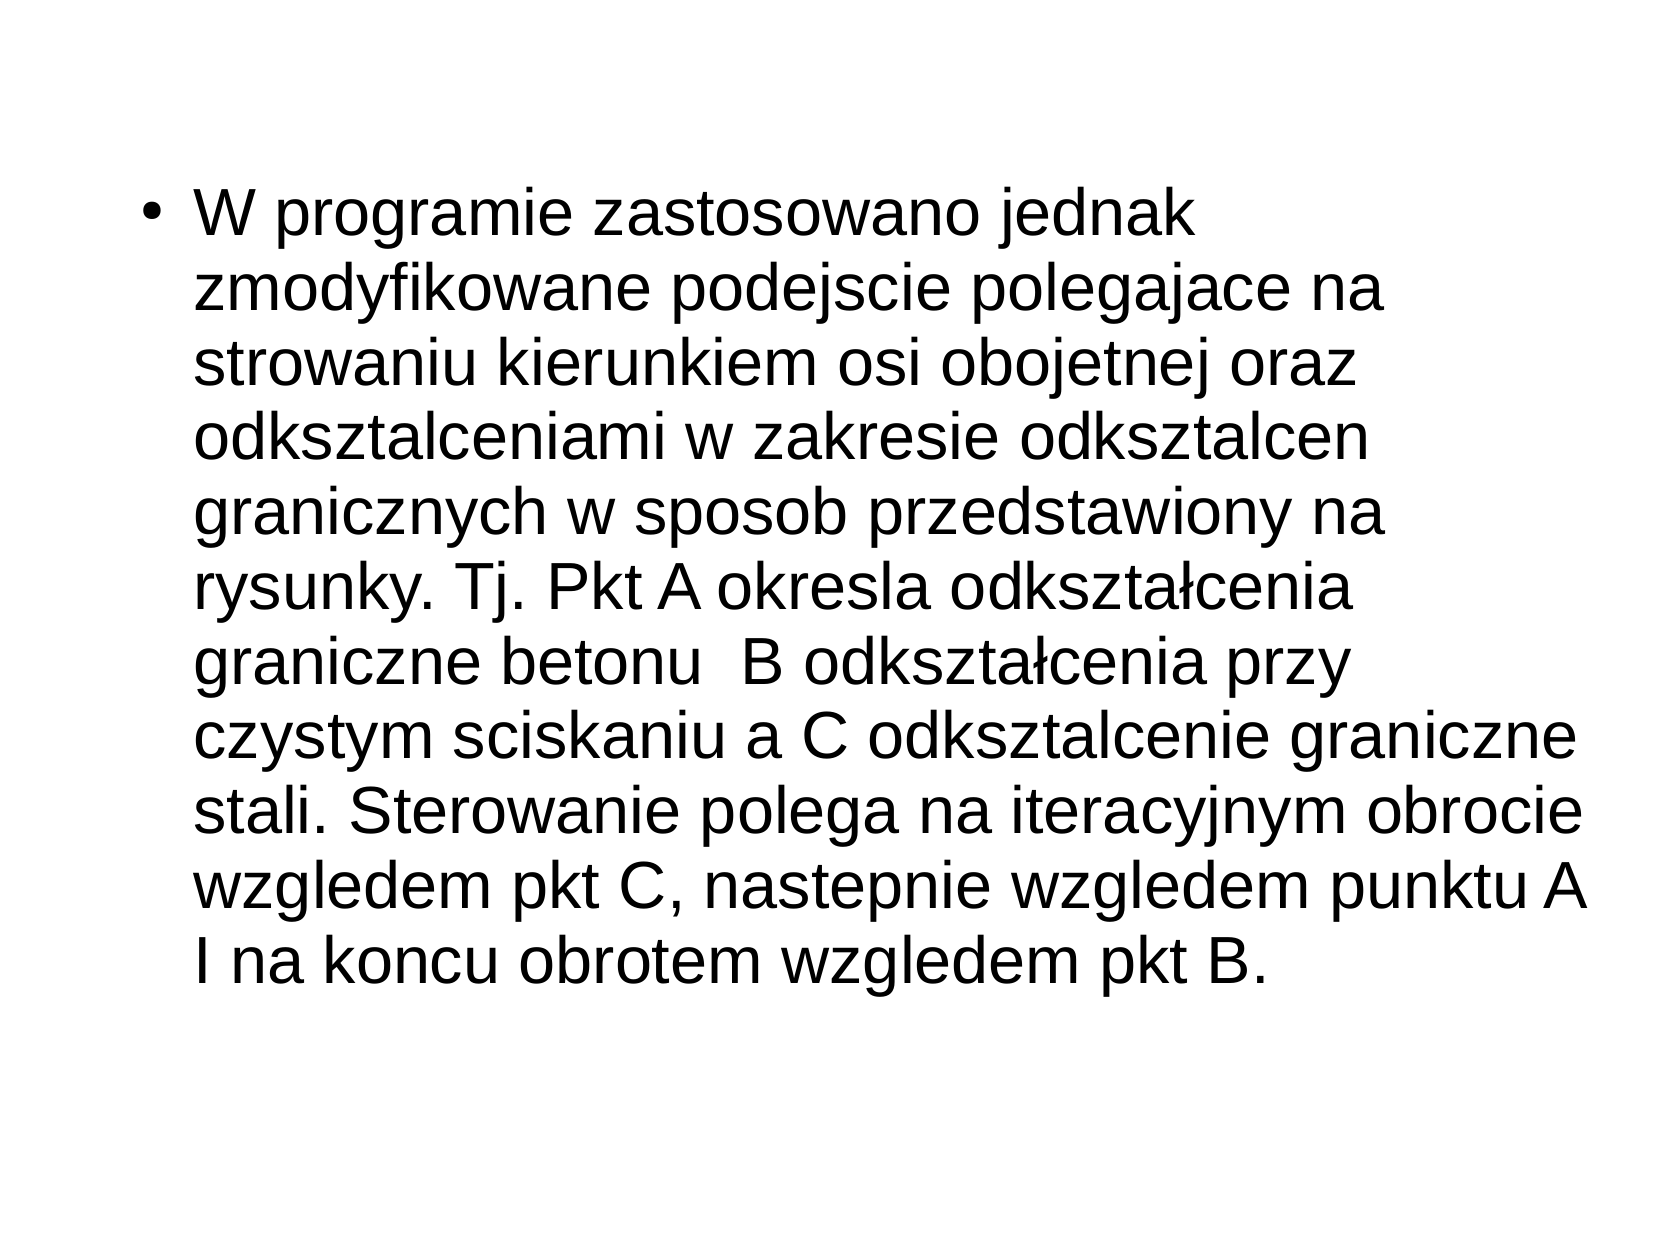

# W programie zastosowano jednak zmodyfikowane podejscie polegajace na strowaniu kierunkiem osi obojetnej oraz odksztalceniami w zakresie odksztalcen granicznych w sposob przedstawiony na rysunky. Tj. Pkt A okresla odkształcenia graniczne betonu B odkształcenia przy czystym sciskaniu a C odksztalcenie graniczne stali. Sterowanie polega na iteracyjnym obrocie wzgledem pkt C, nastepnie wzgledem punktu A I na koncu obrotem wzgledem pkt B.